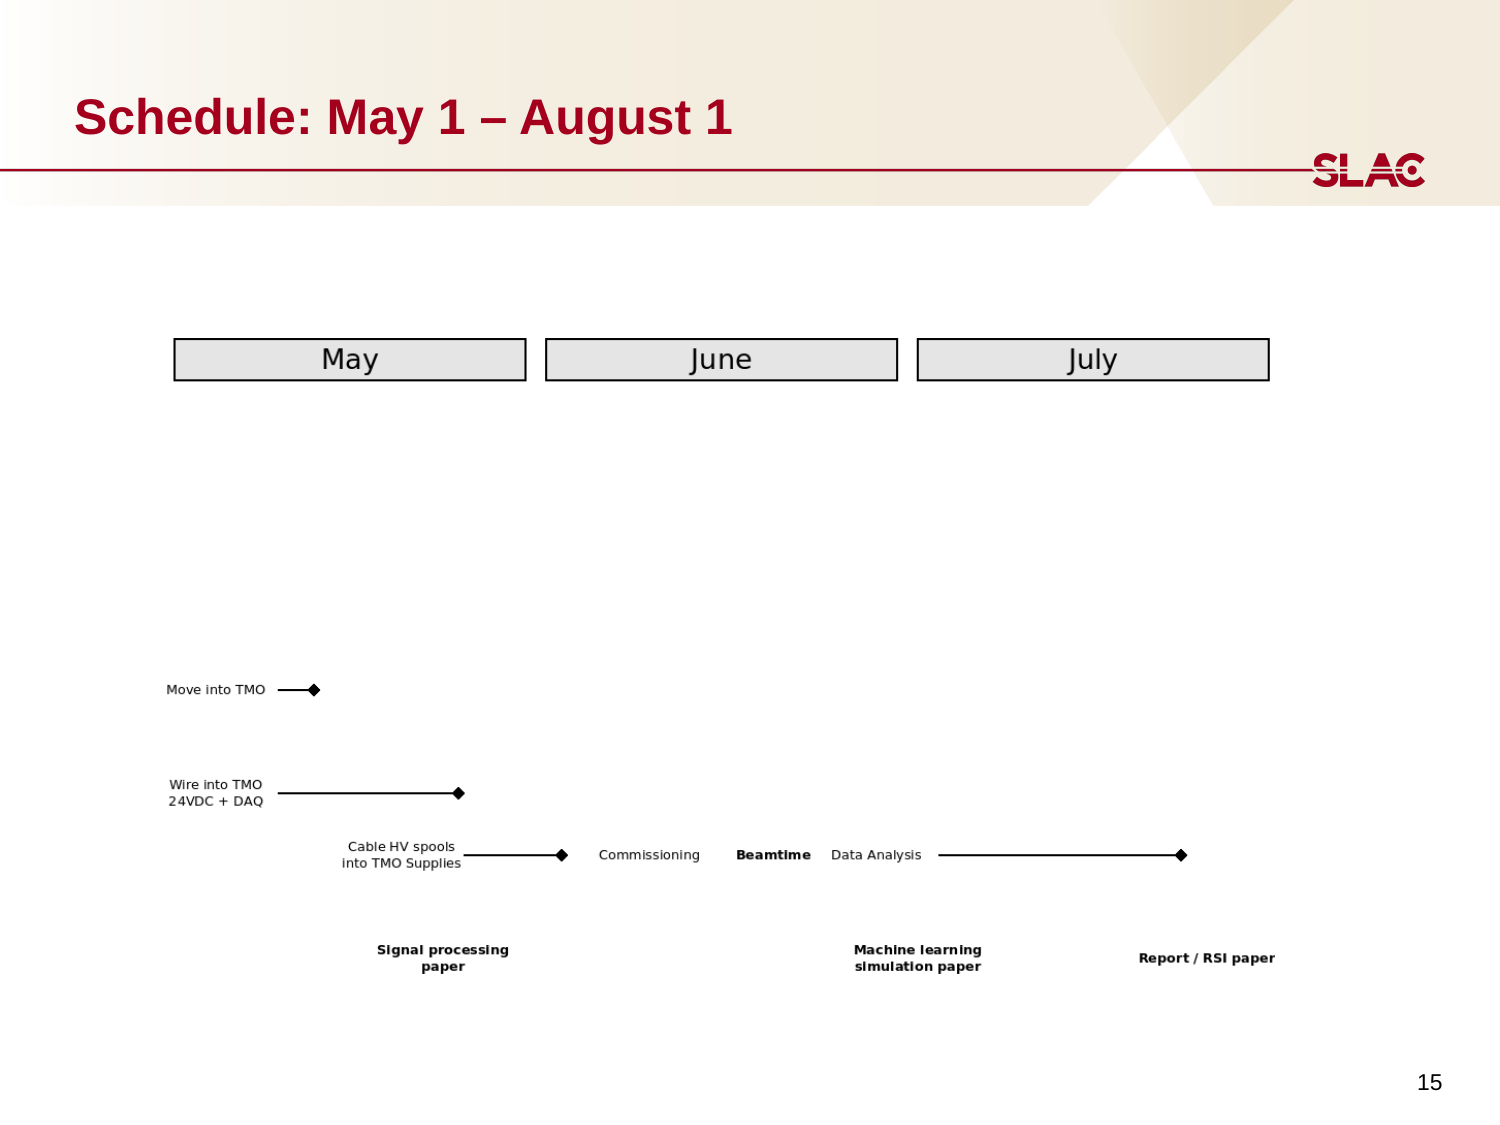

# Schedule: May 1 – August 1
Make a dia chart to show the time-line.